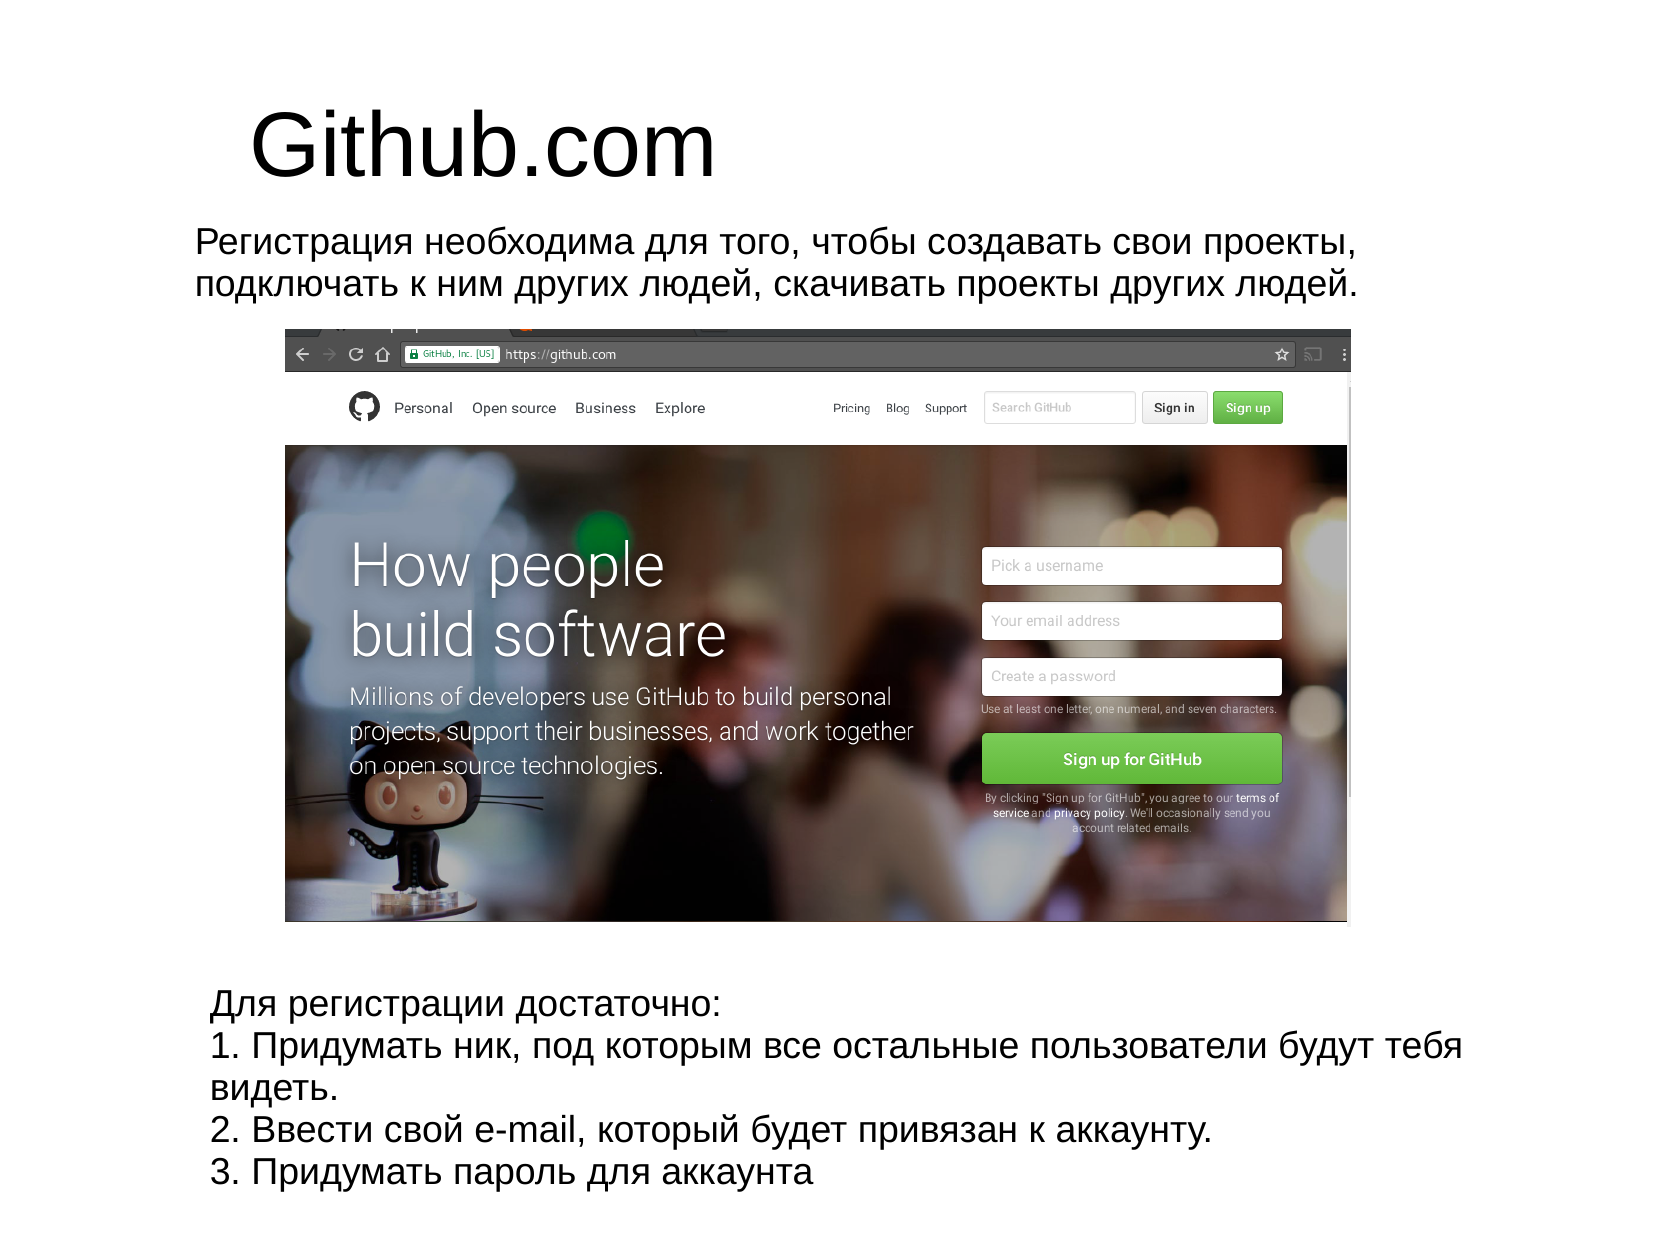

# Github.com
Регистрация необходима для того, чтобы создавать свои проекты, подключать к ним других людей, скачивать проекты других людей.
Для регистрации достаточно:
1. Придумать ник, под которым все остальные пользователи будут тебя видеть.
2. Ввести свой e-mail, который будет привязан к аккаунту.
3. Придумать пароль для аккаунта